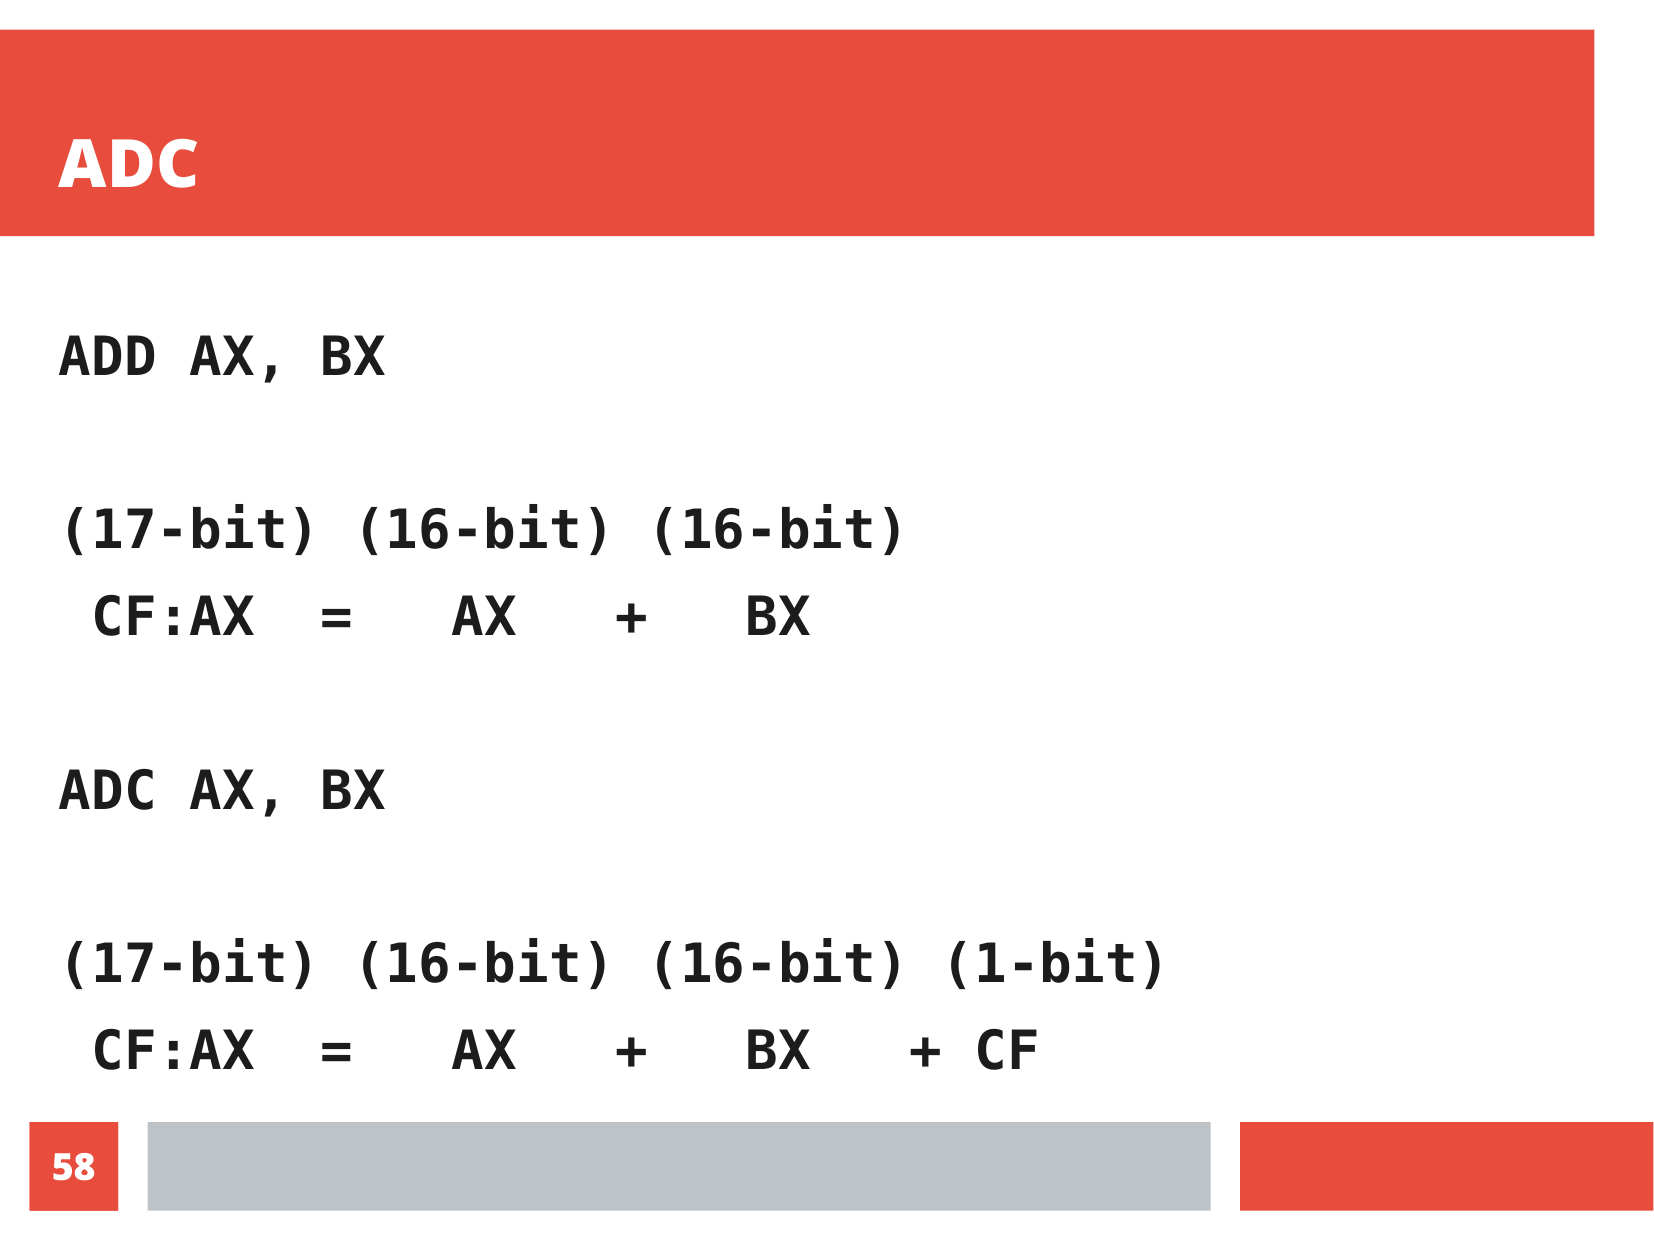

# ADC
ADD AX, BX
(17-bit) (16-bit) (16-bit)
 CF:AX = AX + BX
ADC AX, BX
(17-bit) (16-bit) (16-bit) (1-bit)
 CF:AX = AX + BX + CF
58